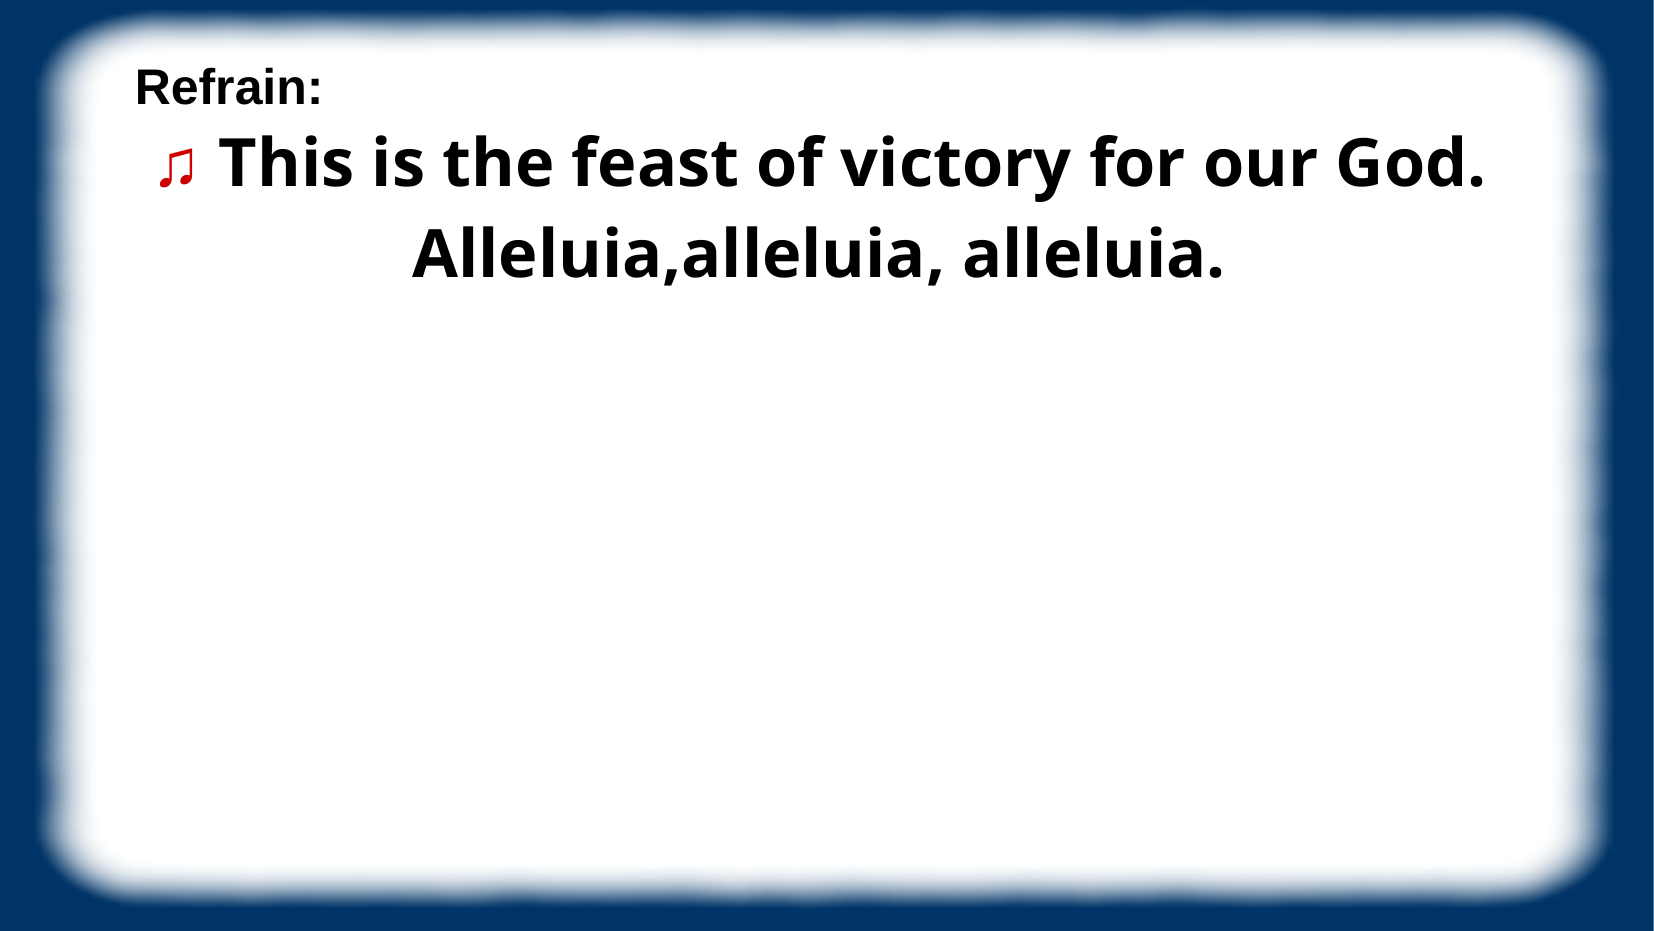

Refrain:
♫ This is the feast of victory for our God.
Alleluia,alleluia, alleluia.